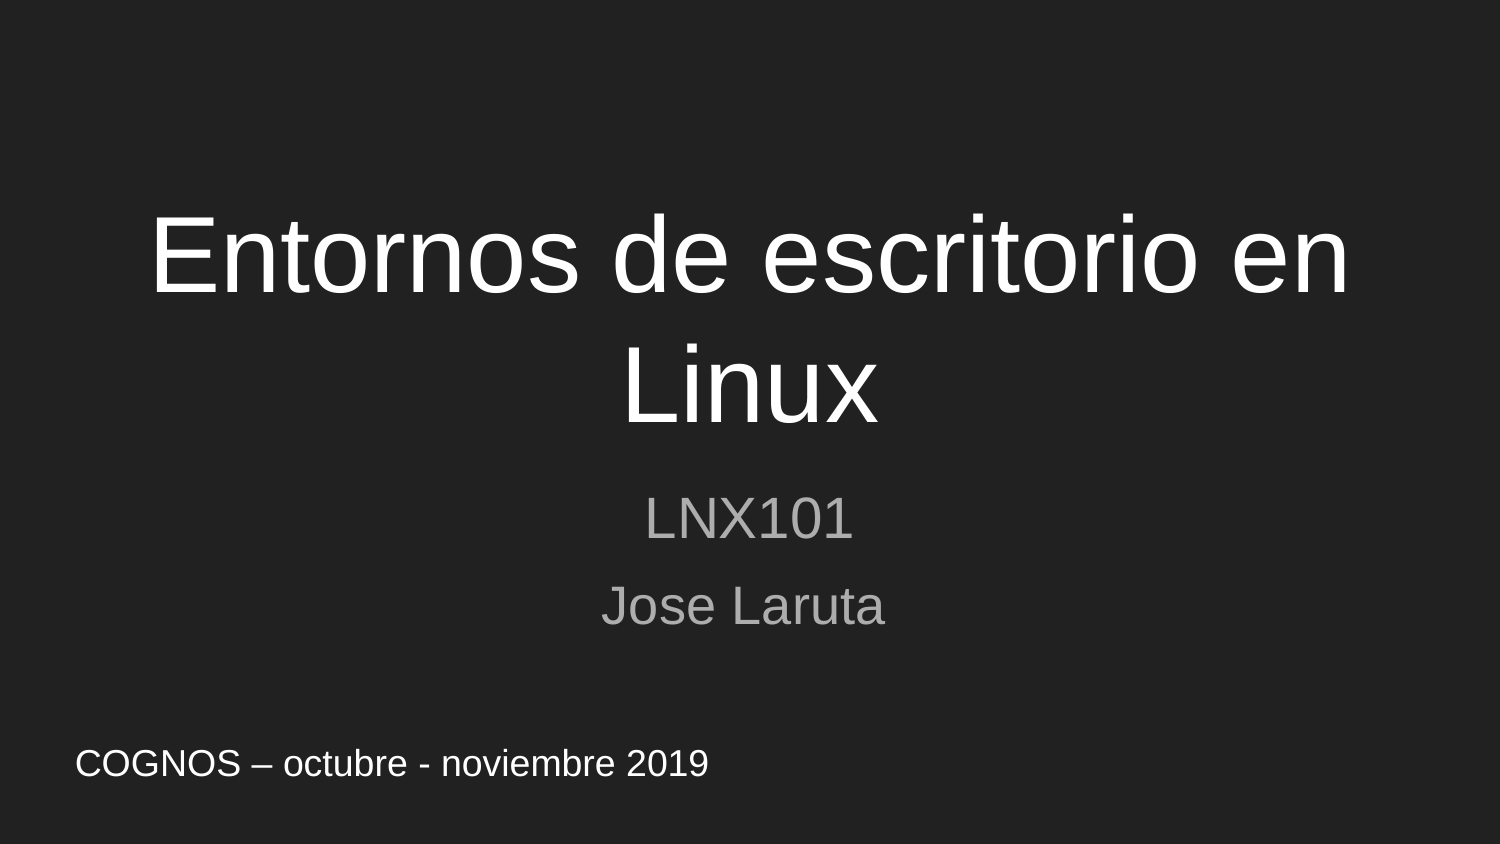

# Entornos de escritorio en Linux
LNX101
Jose Laruta
COGNOS – octubre - noviembre 2019